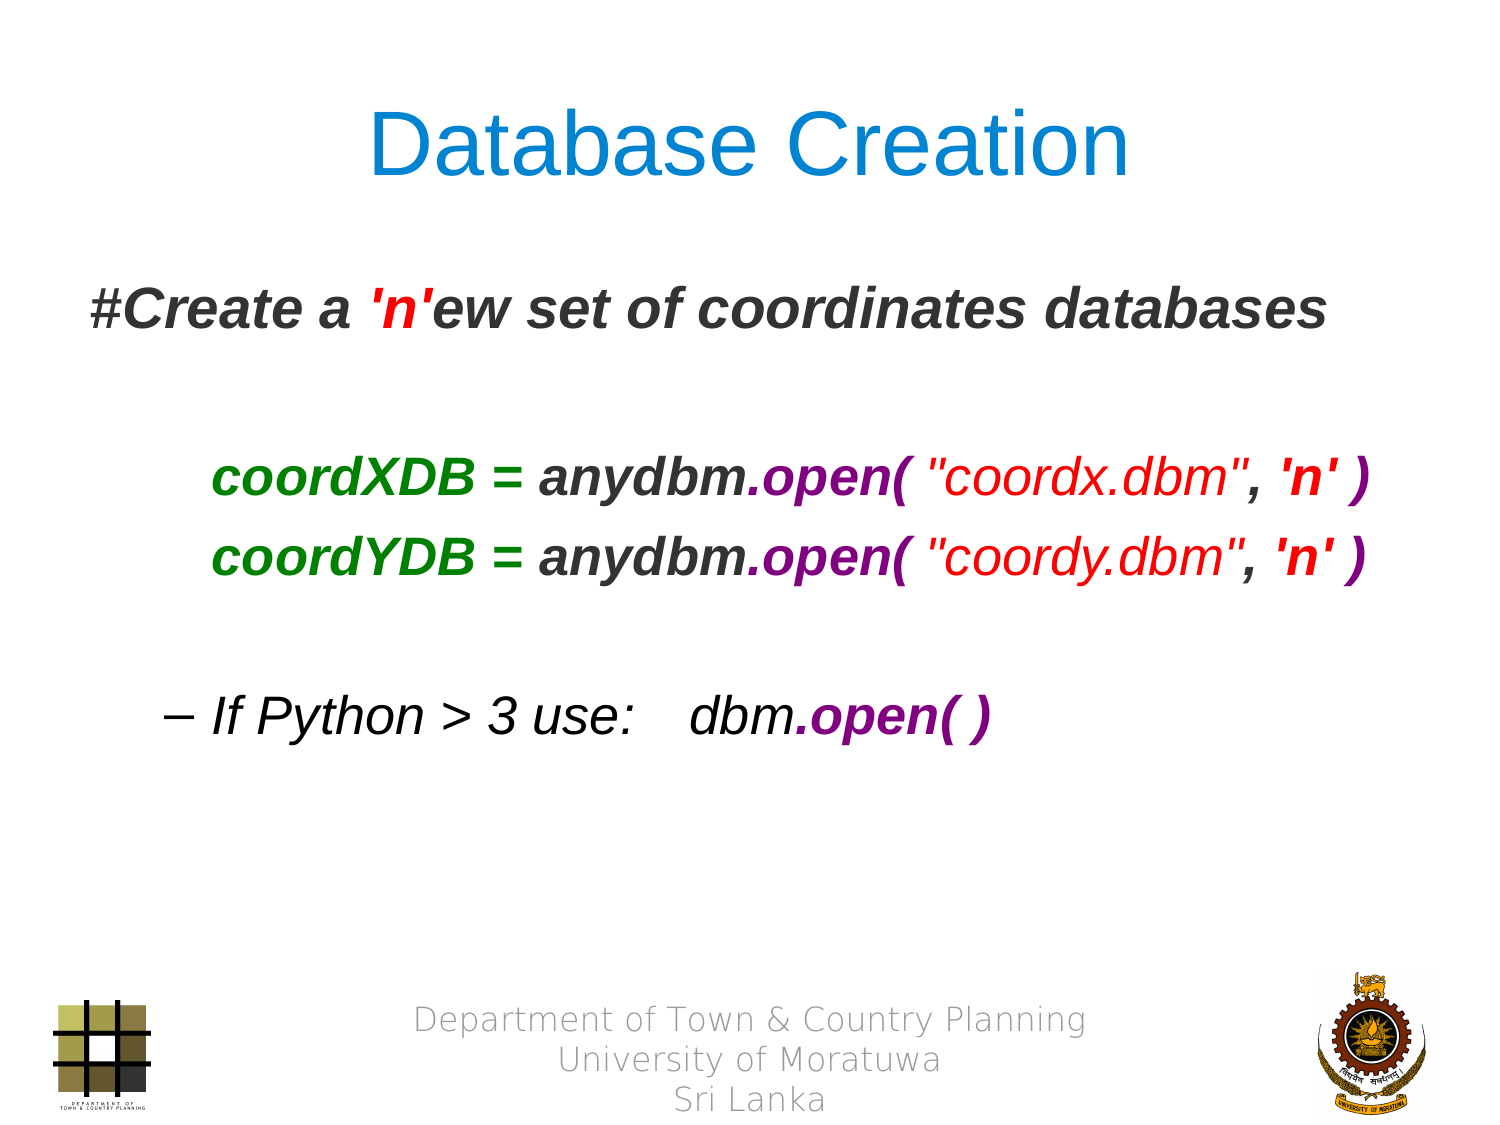

# Database Creation
#Create a 'n'ew set of coordinates databases
coordXDB = anydbm.open( "coordx.dbm", 'n' )
coordYDB = anydbm.open( "coordy.dbm", 'n' )
If Python > 3 use: 	dbm.open( )